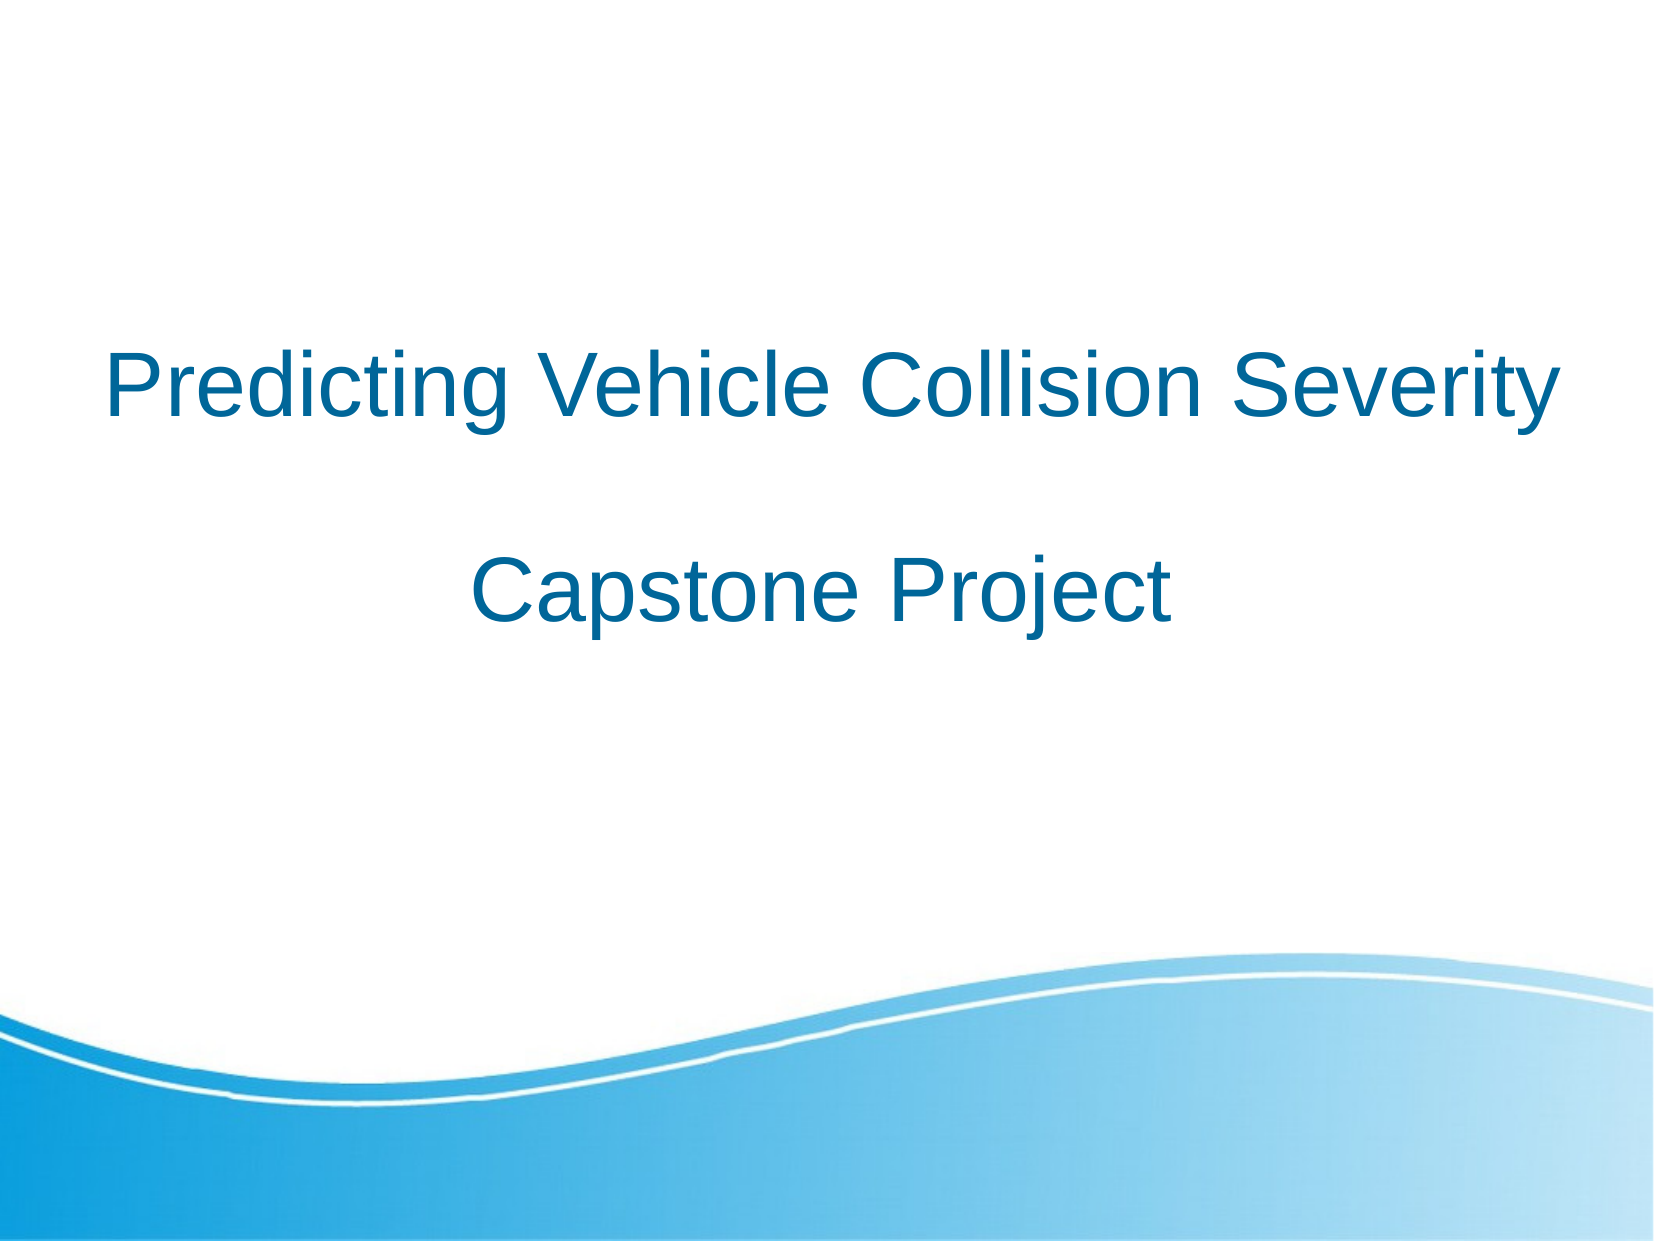

# Predicting Vehicle Collision Severity Capstone Project